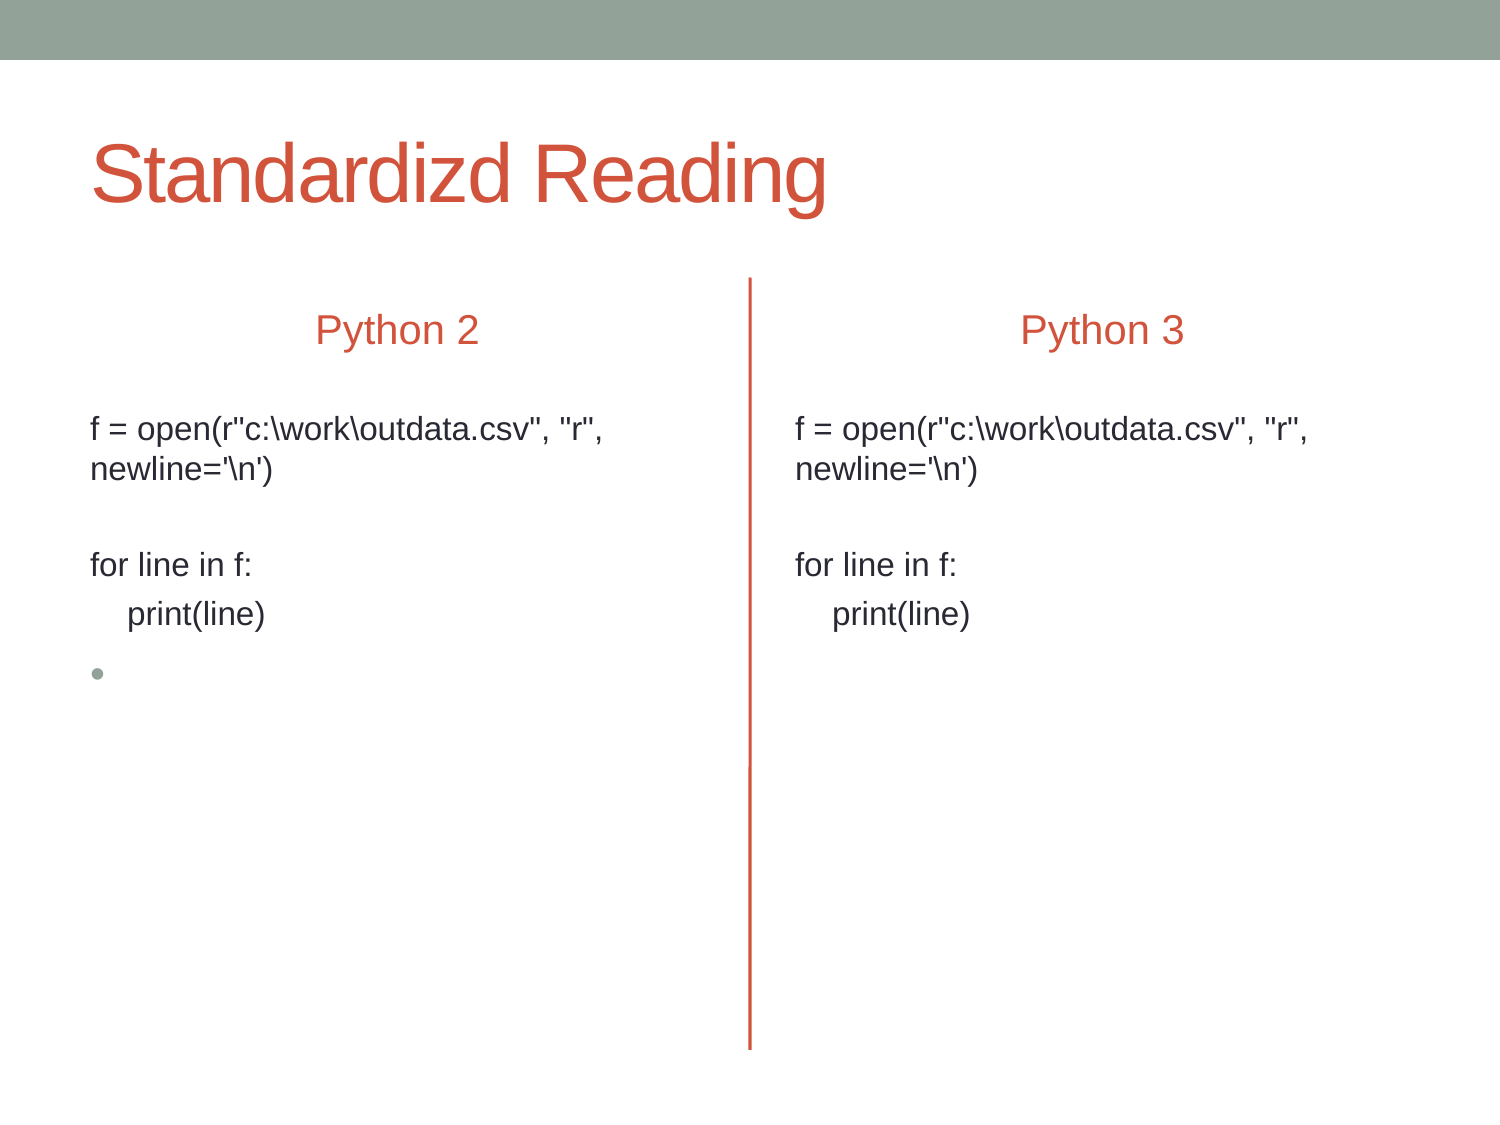

# Standardizd Reading
Python 2
Python 3
f = open(r"c:\work\outdata.csv", "r", newline='\n')
for line in f:
 print(line)
f = open(r"c:\work\outdata.csv", "r", newline='\n')
for line in f:
 print(line)